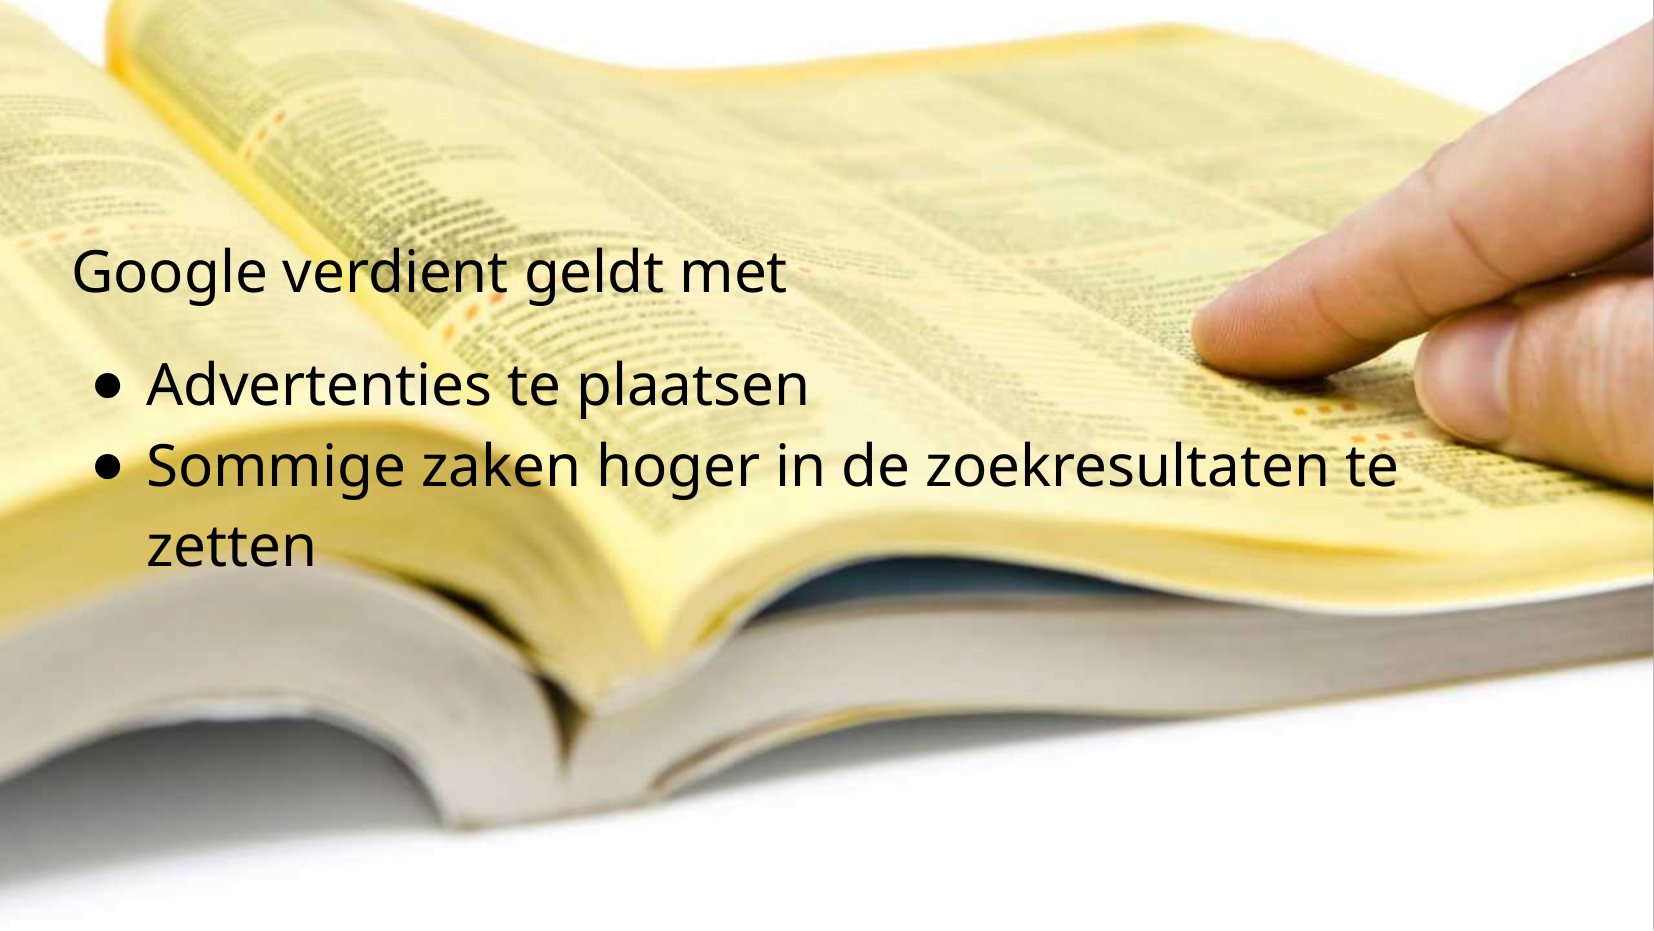

# Google verdient geldt met
Advertenties te plaatsen
Sommige zaken hoger in de zoekresultaten te zetten